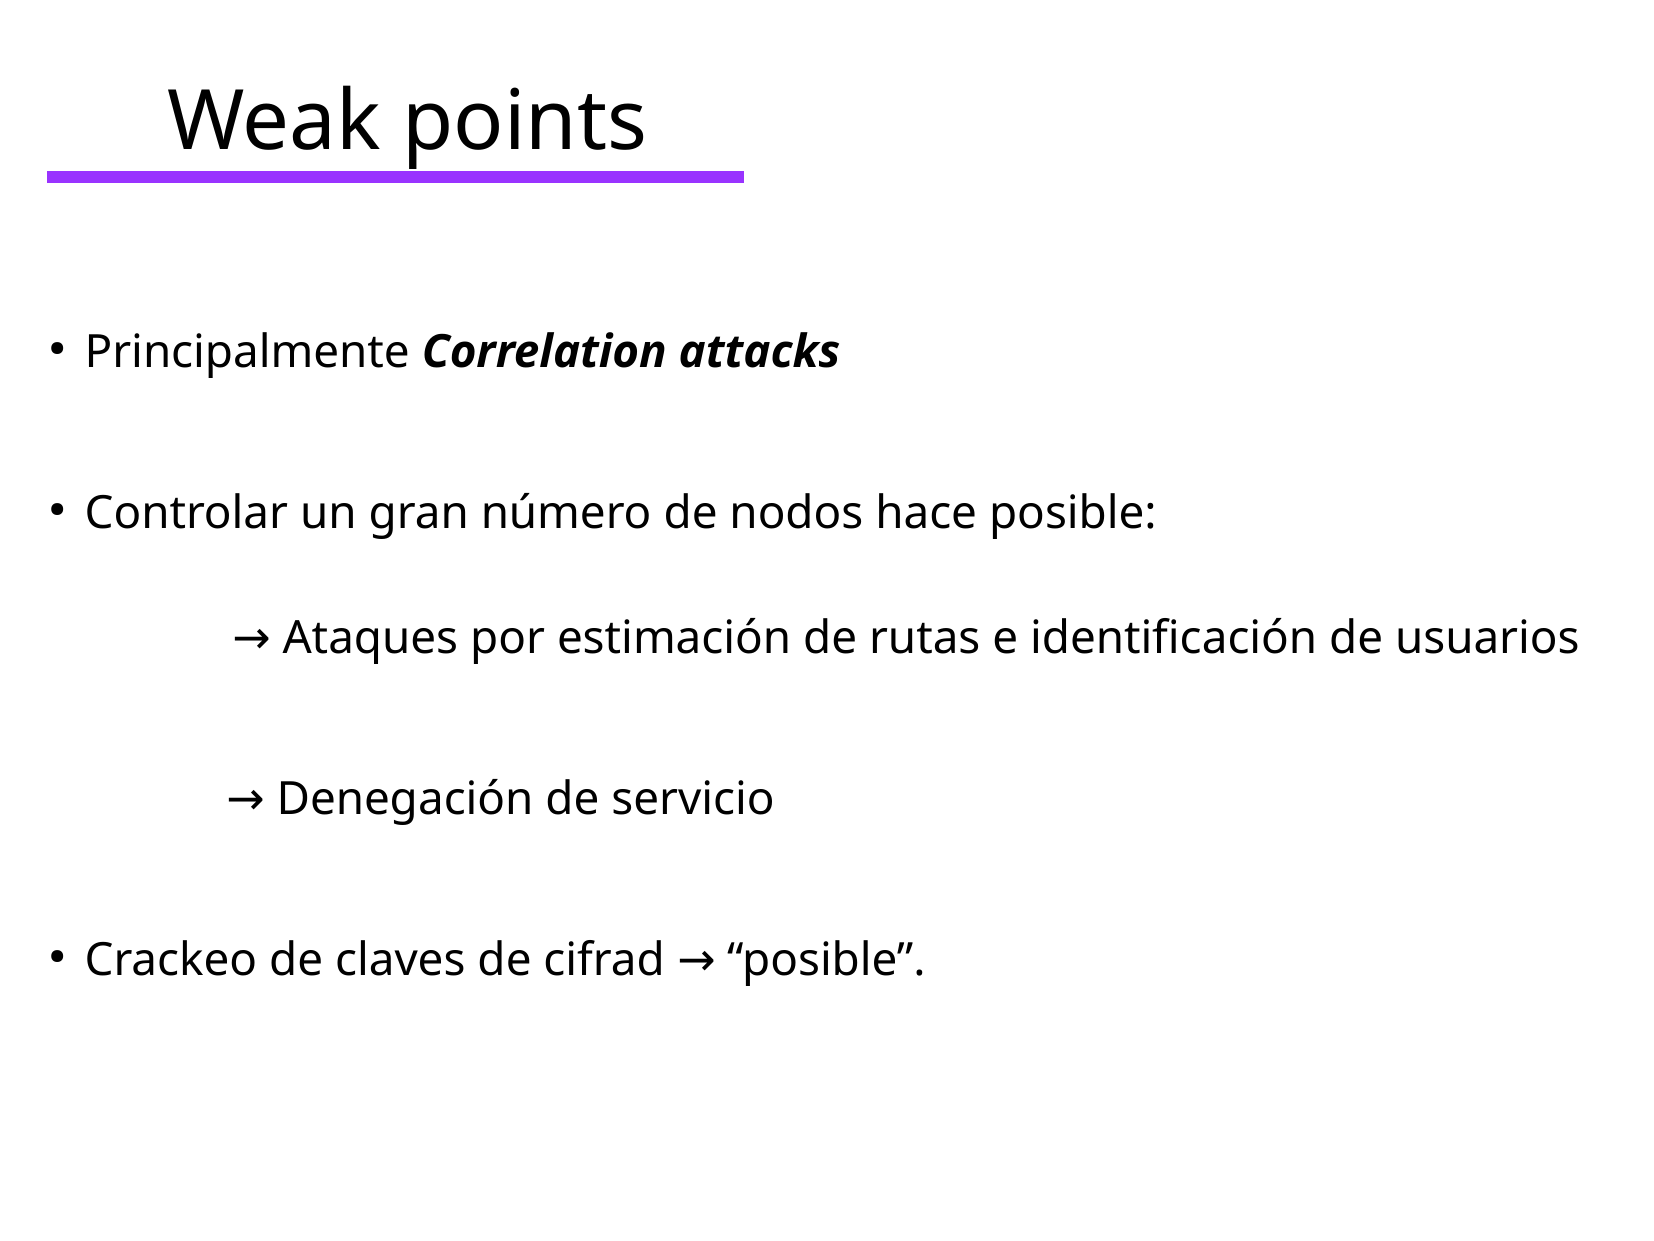

# Weak points
Principalmente Correlation attacks
Controlar un gran número de nodos hace posible:
		→ Ataques por estimación de rutas e identificación de usuarios
→ Denegación de servicio
Crackeo de claves de cifrad → “posible”.